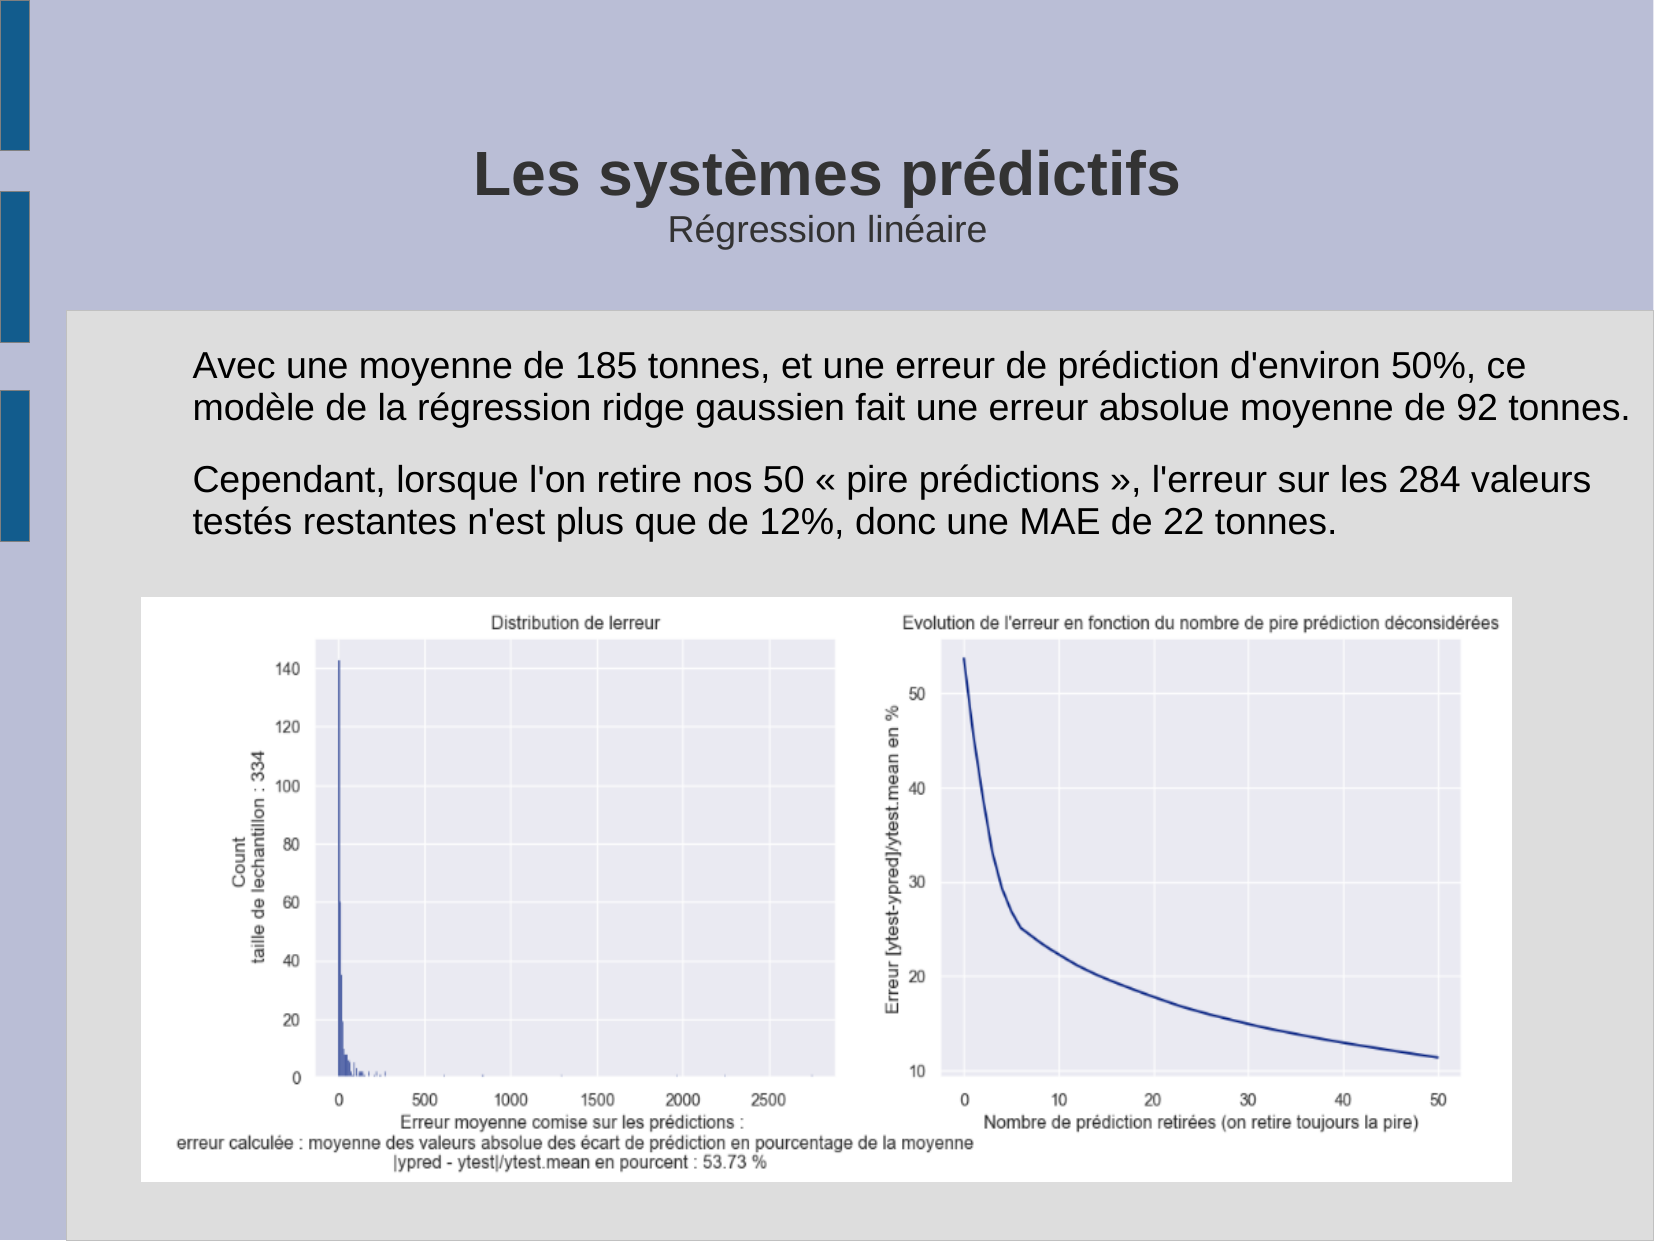

# Les systèmes prédictifs Régression linéaire
Avec une moyenne de 185 tonnes, et une erreur de prédiction d'environ 50%, ce modèle de la régression ridge gaussien fait une erreur absolue moyenne de 92 tonnes.
Cependant, lorsque l'on retire nos 50 « pire prédictions », l'erreur sur les 284 valeurs testés restantes n'est plus que de 12%, donc une MAE de 22 tonnes.